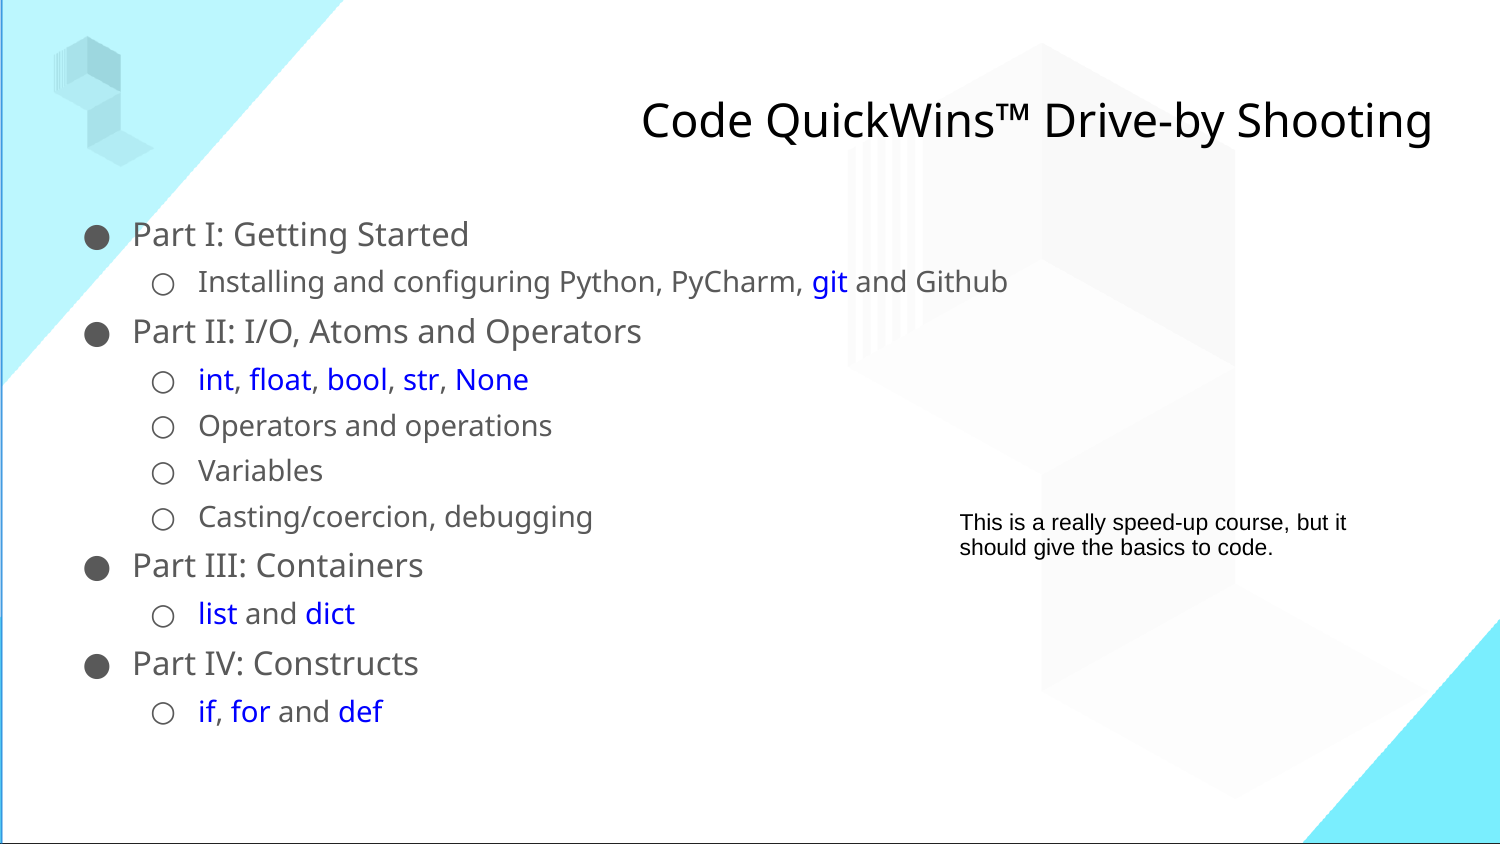

# Code QuickWins™ Drive-by Shooting
Part I: Getting Started
Installing and configuring Python, PyCharm, git and Github
Part II: I/O, Atoms and Operators
int, float, bool, str, None
Operators and operations
Variables
Casting/coercion, debugging
Part III: Containers
list and dict
Part IV: Constructs
if, for and def
This is a really speed-up course, but it should give the basics to code.